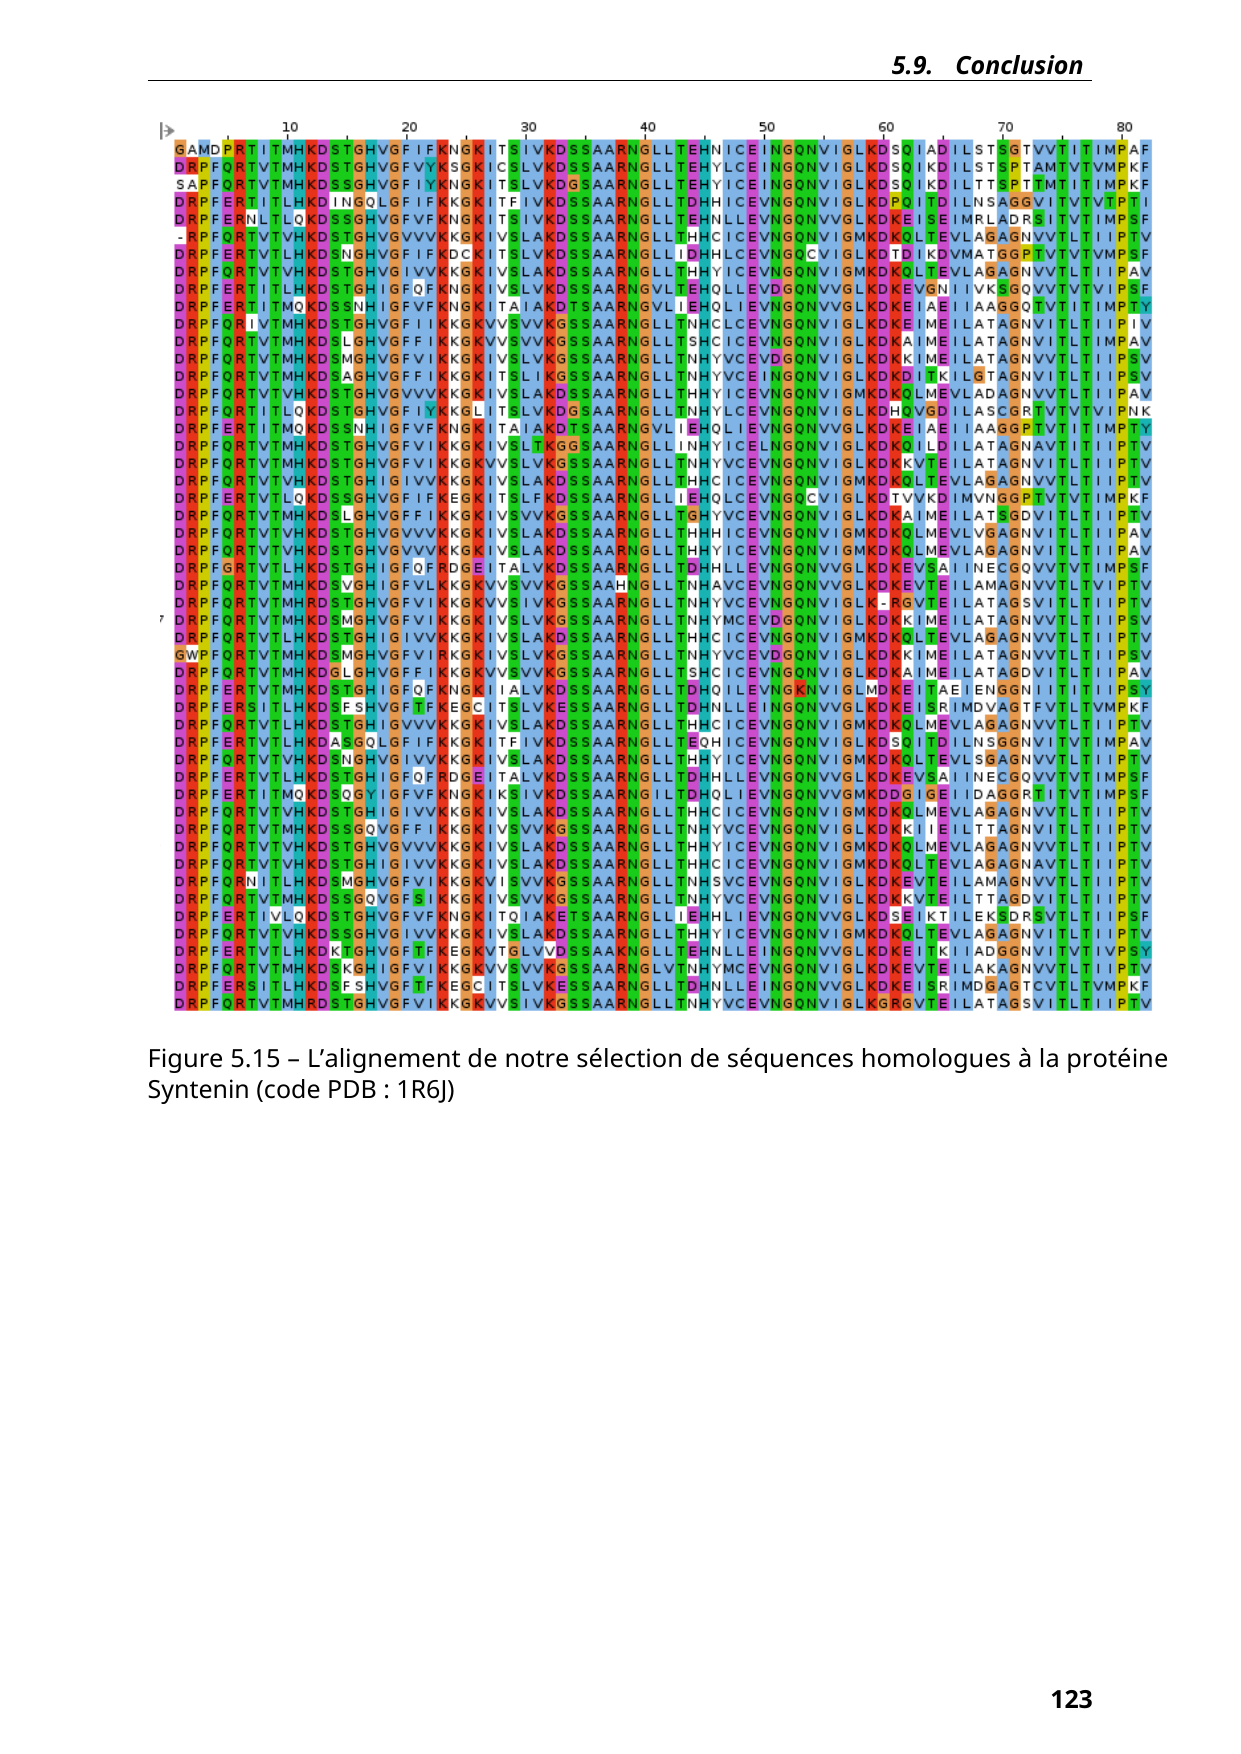

5.9.
Conclusion
Figure 5.15 – L’alignement de notre sélection de séquences homologues à la protéine
Syntenin (code PDB : 1R6J)
123